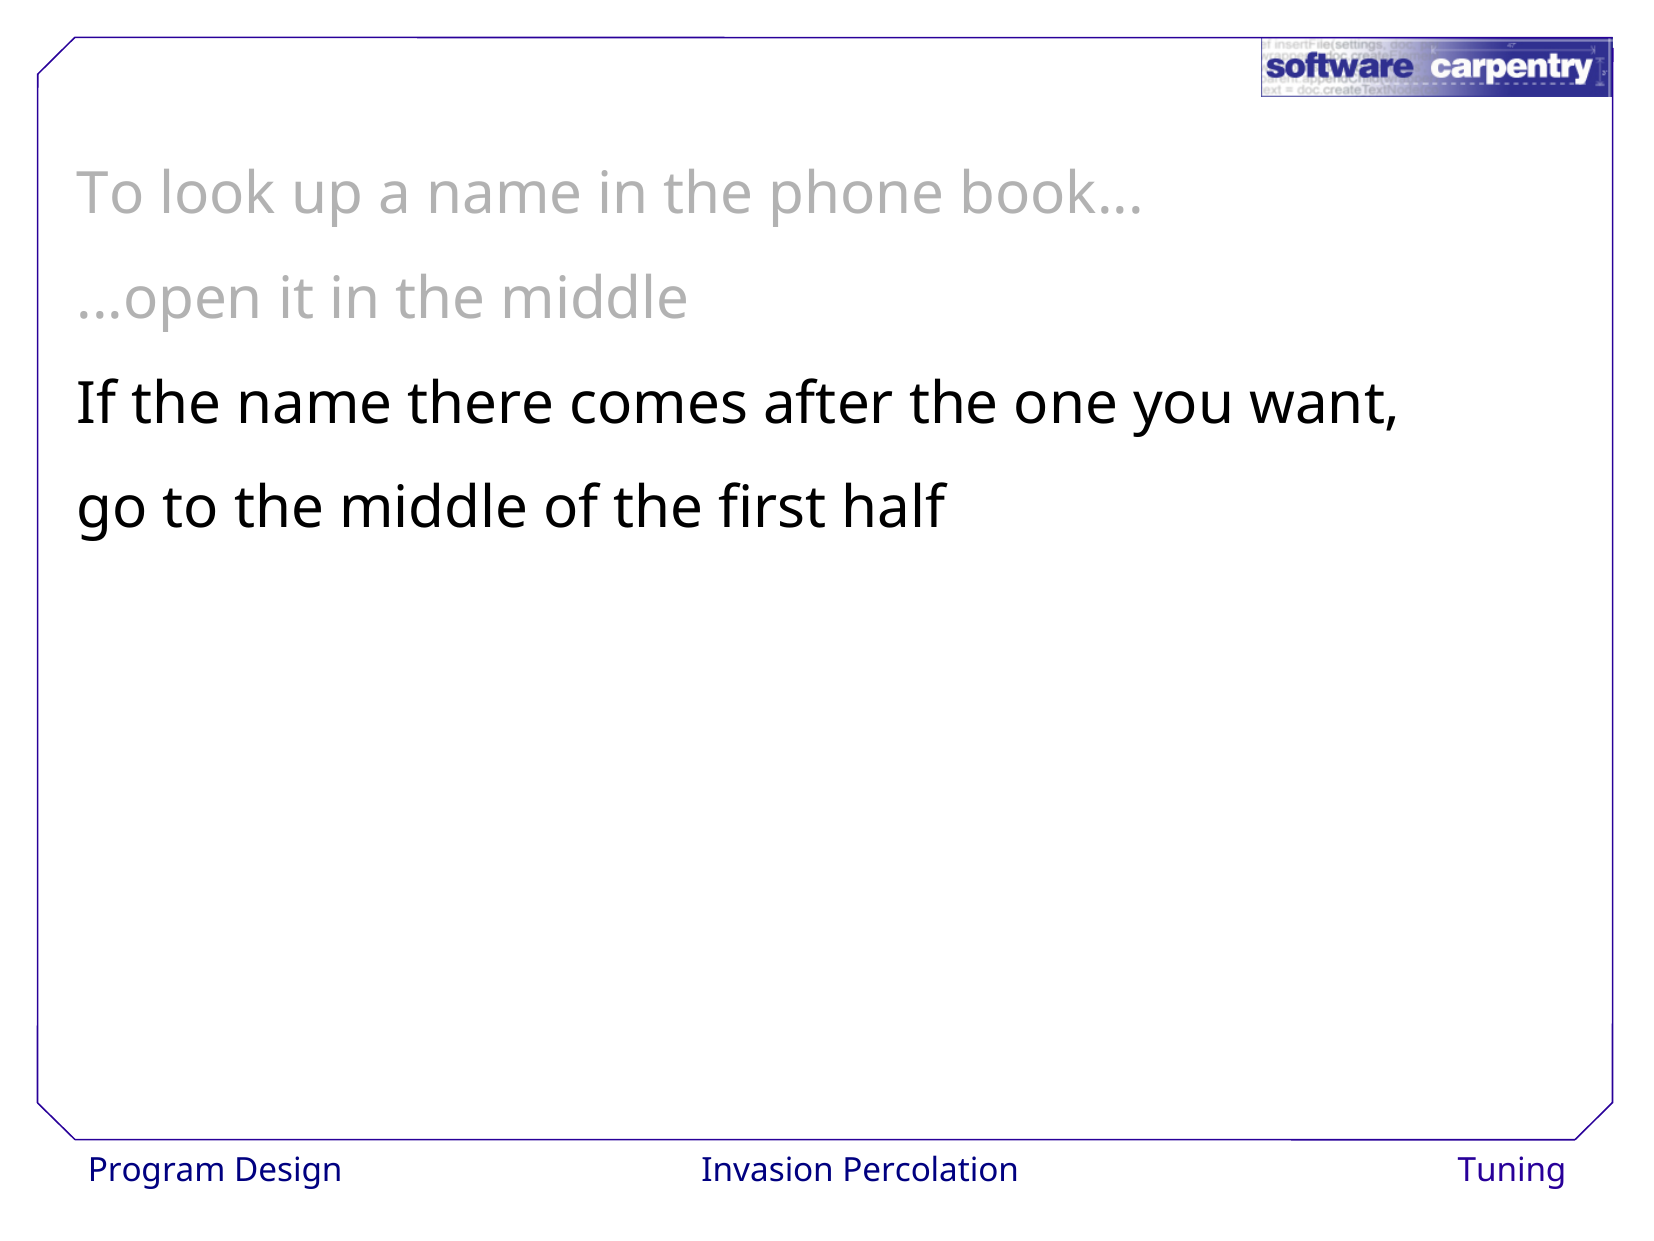

To look up a name in the phone book...
...open it in the middle
If the name there comes after the one you want,
go to the middle of the first half